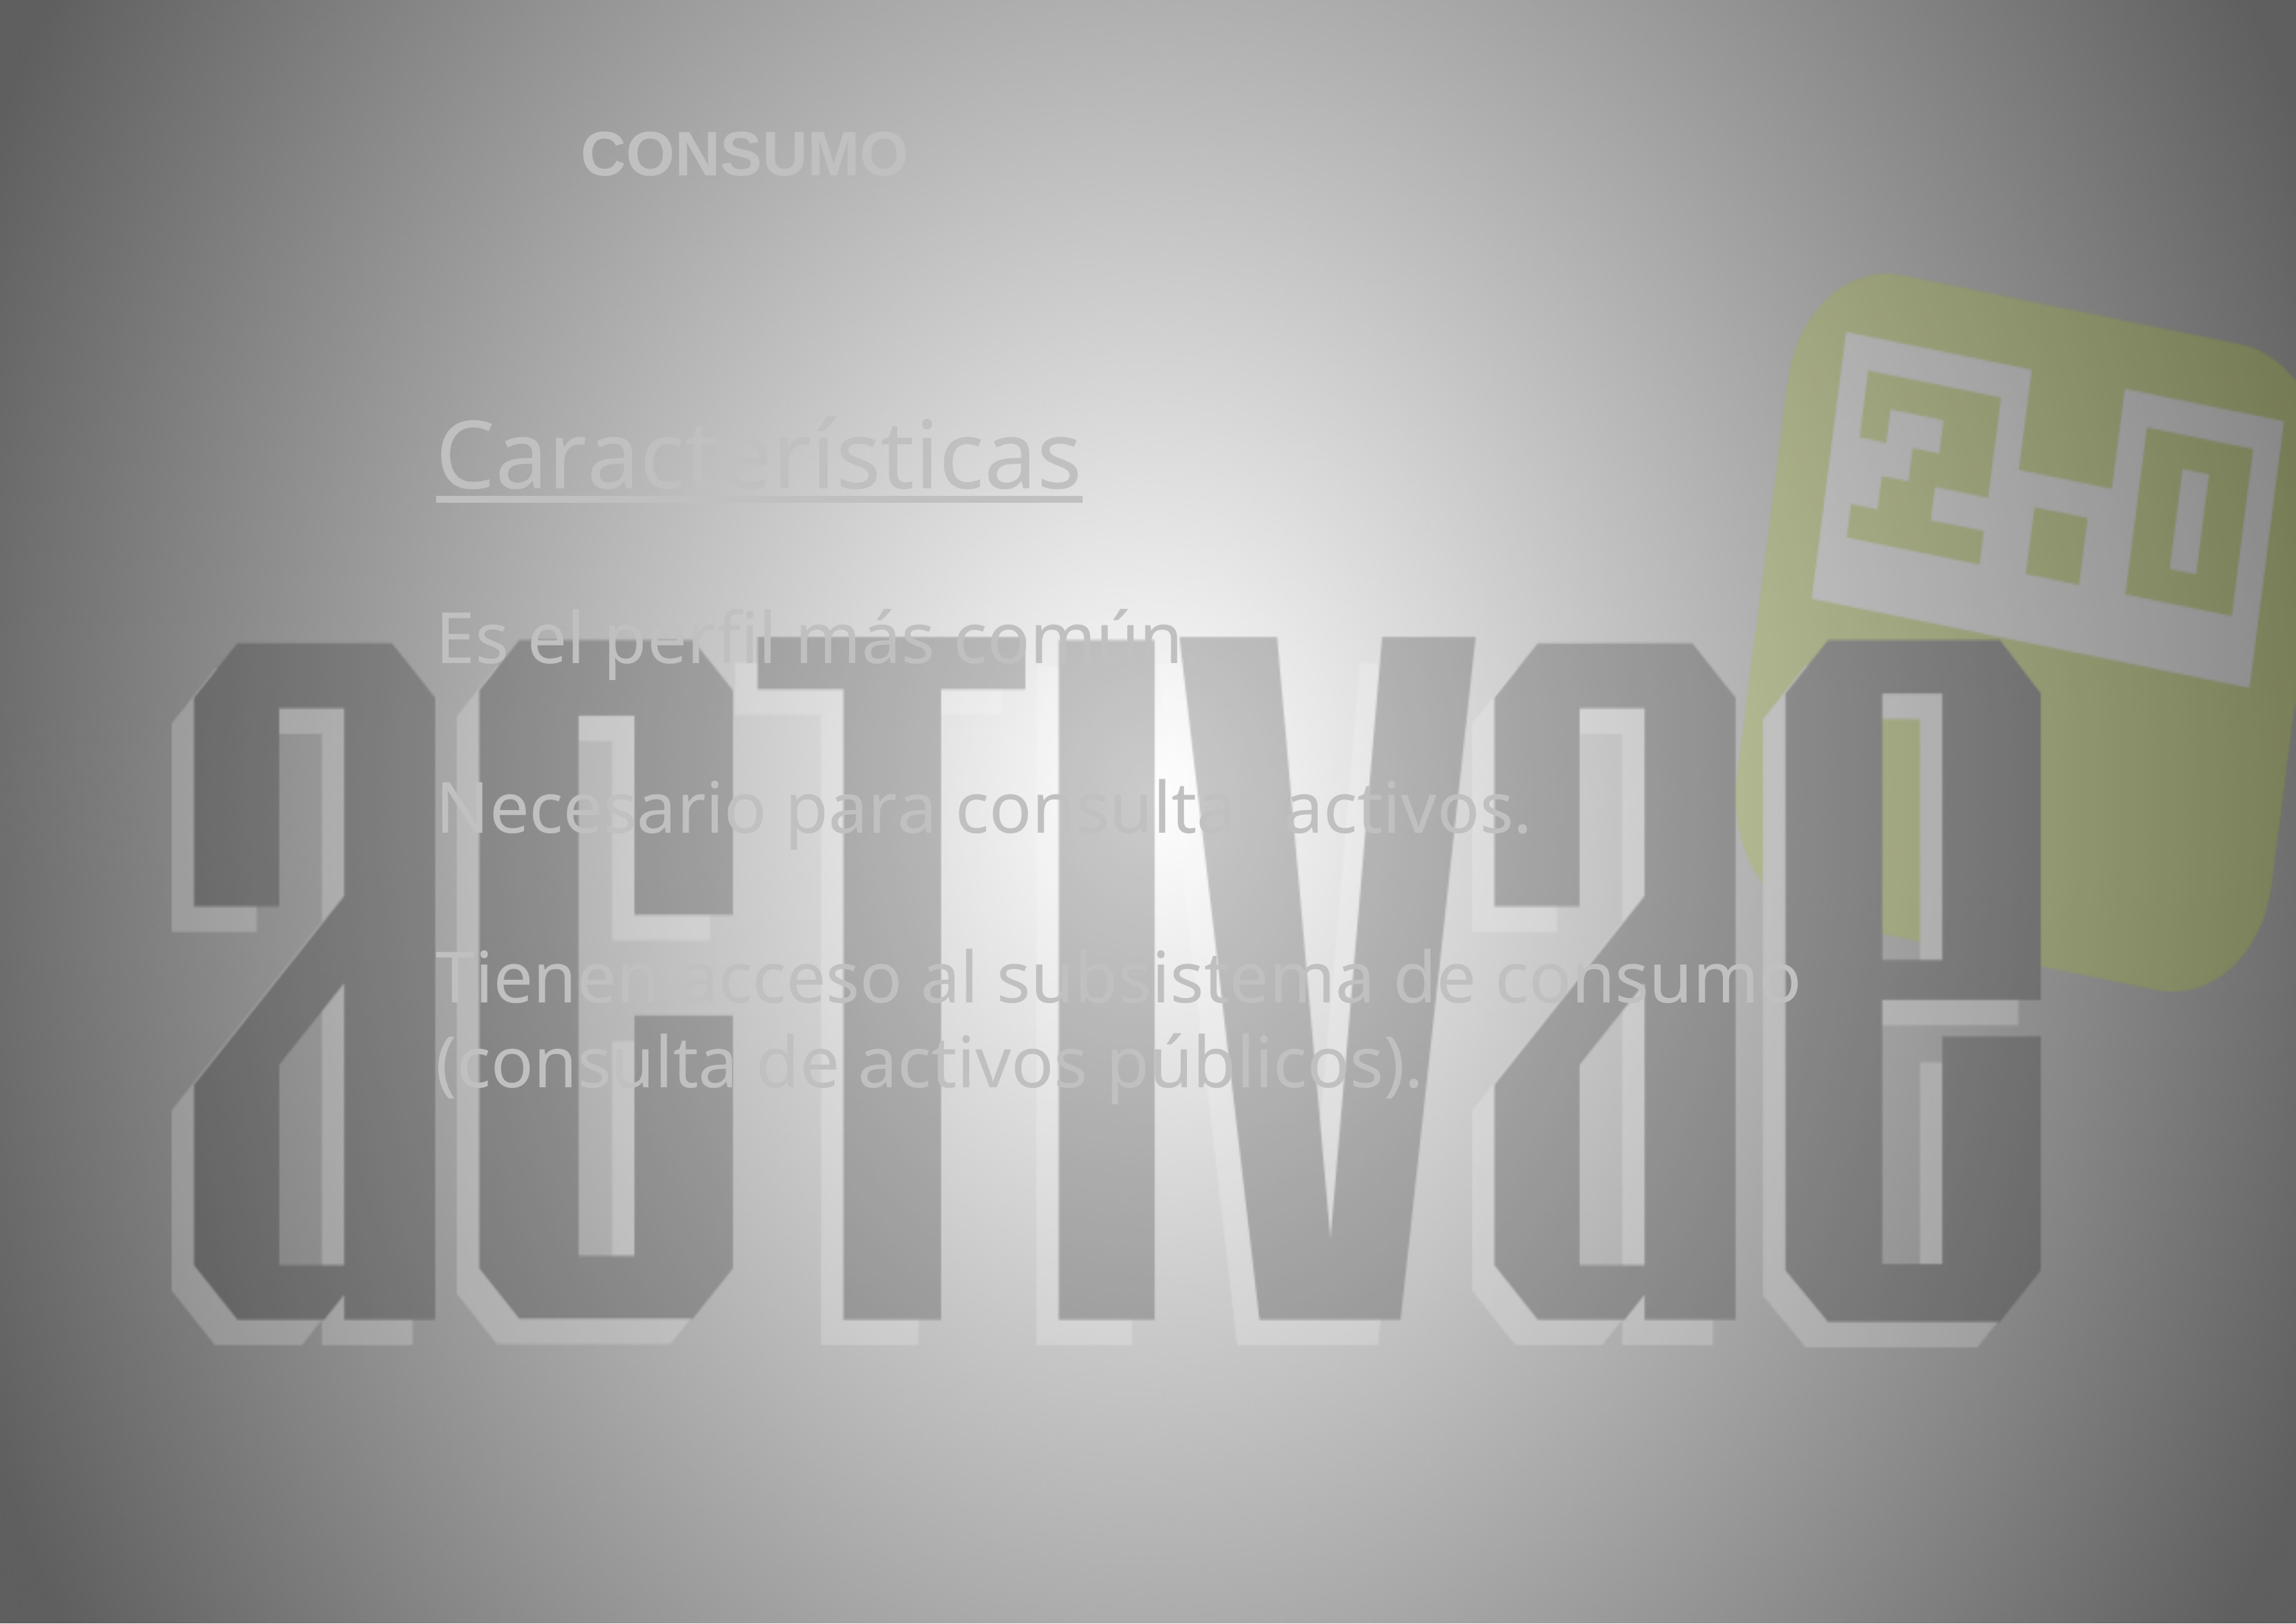

CONSUMO
Características
Es el perfil más común.
Necesario para consultar activos.
Tienen acceso al subsistema de consumo (consulta de activos públicos).